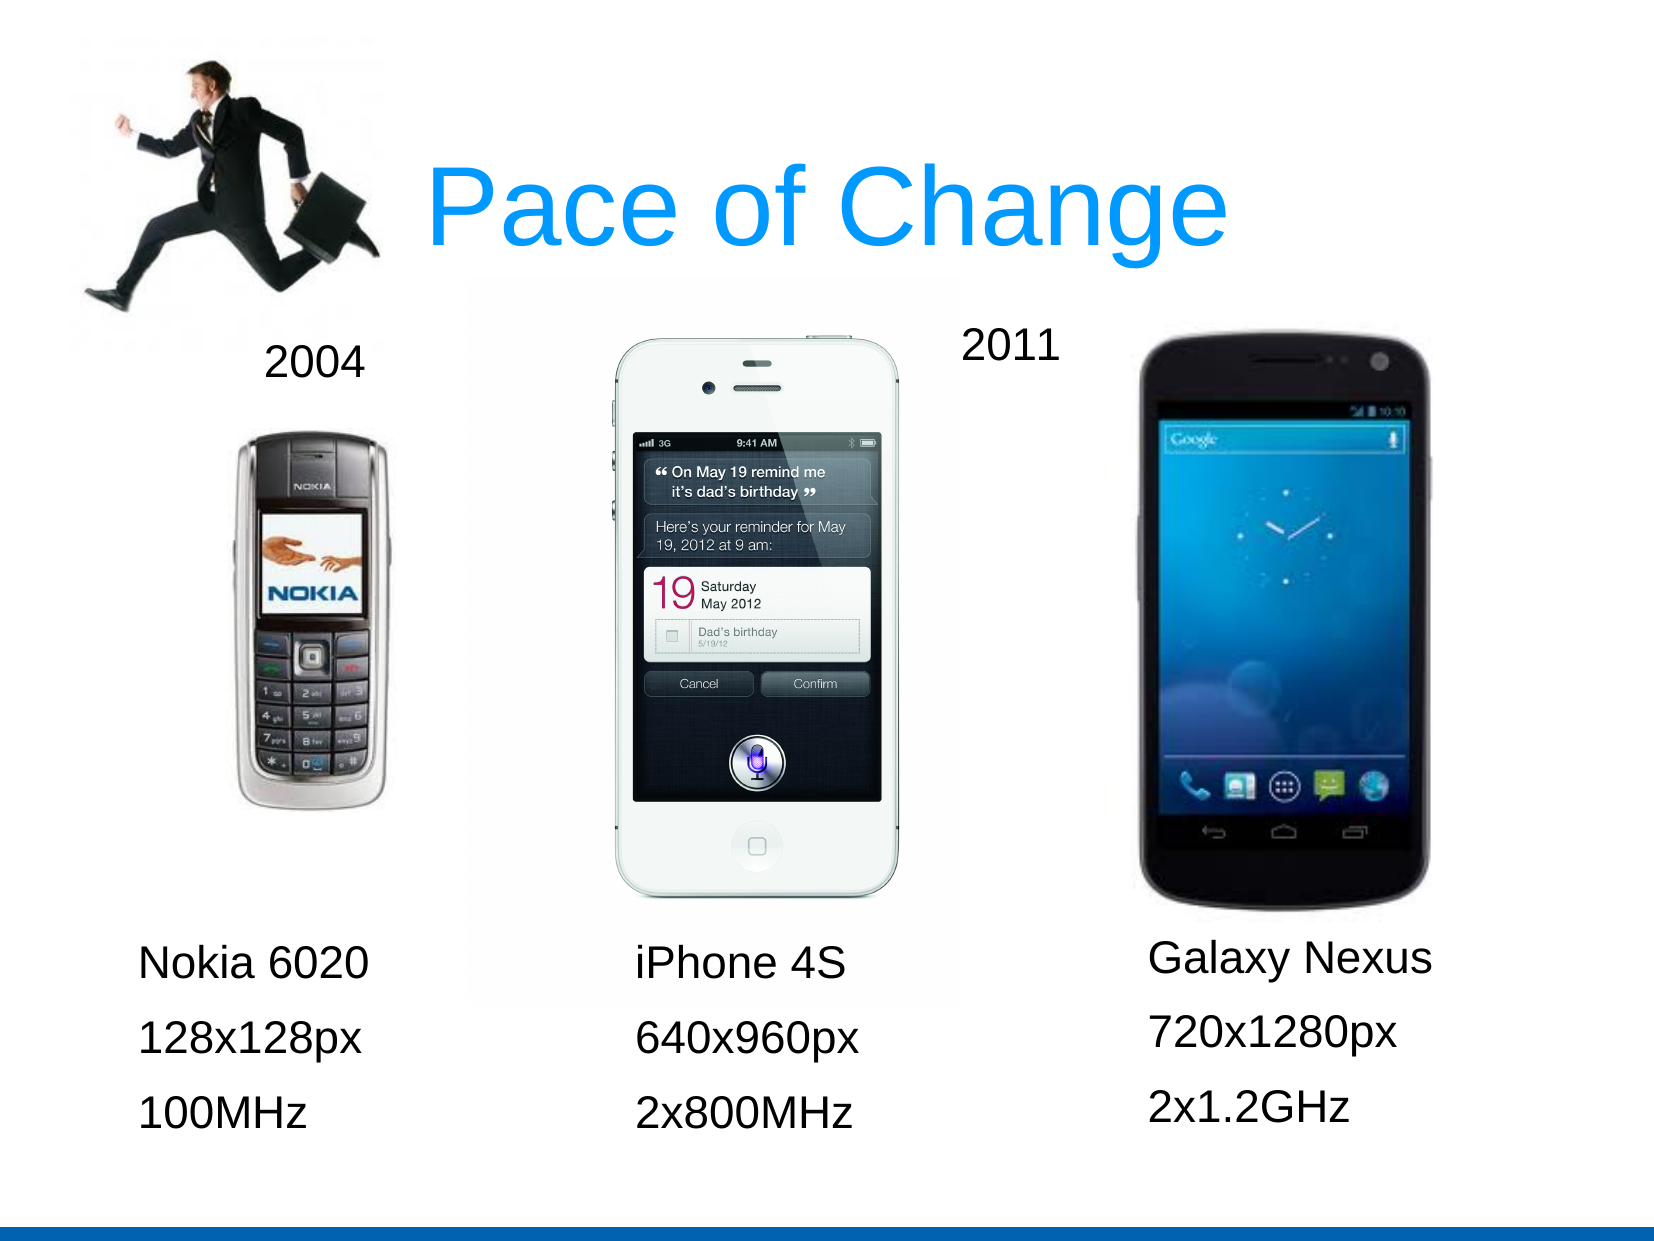

# Pace of Change
2011
2004
Galaxy Nexus
720x1280px
2x1.2GHz
Nokia 6020				iPhone 4S
128x128px				640x960px
100MHz					2x800MHz